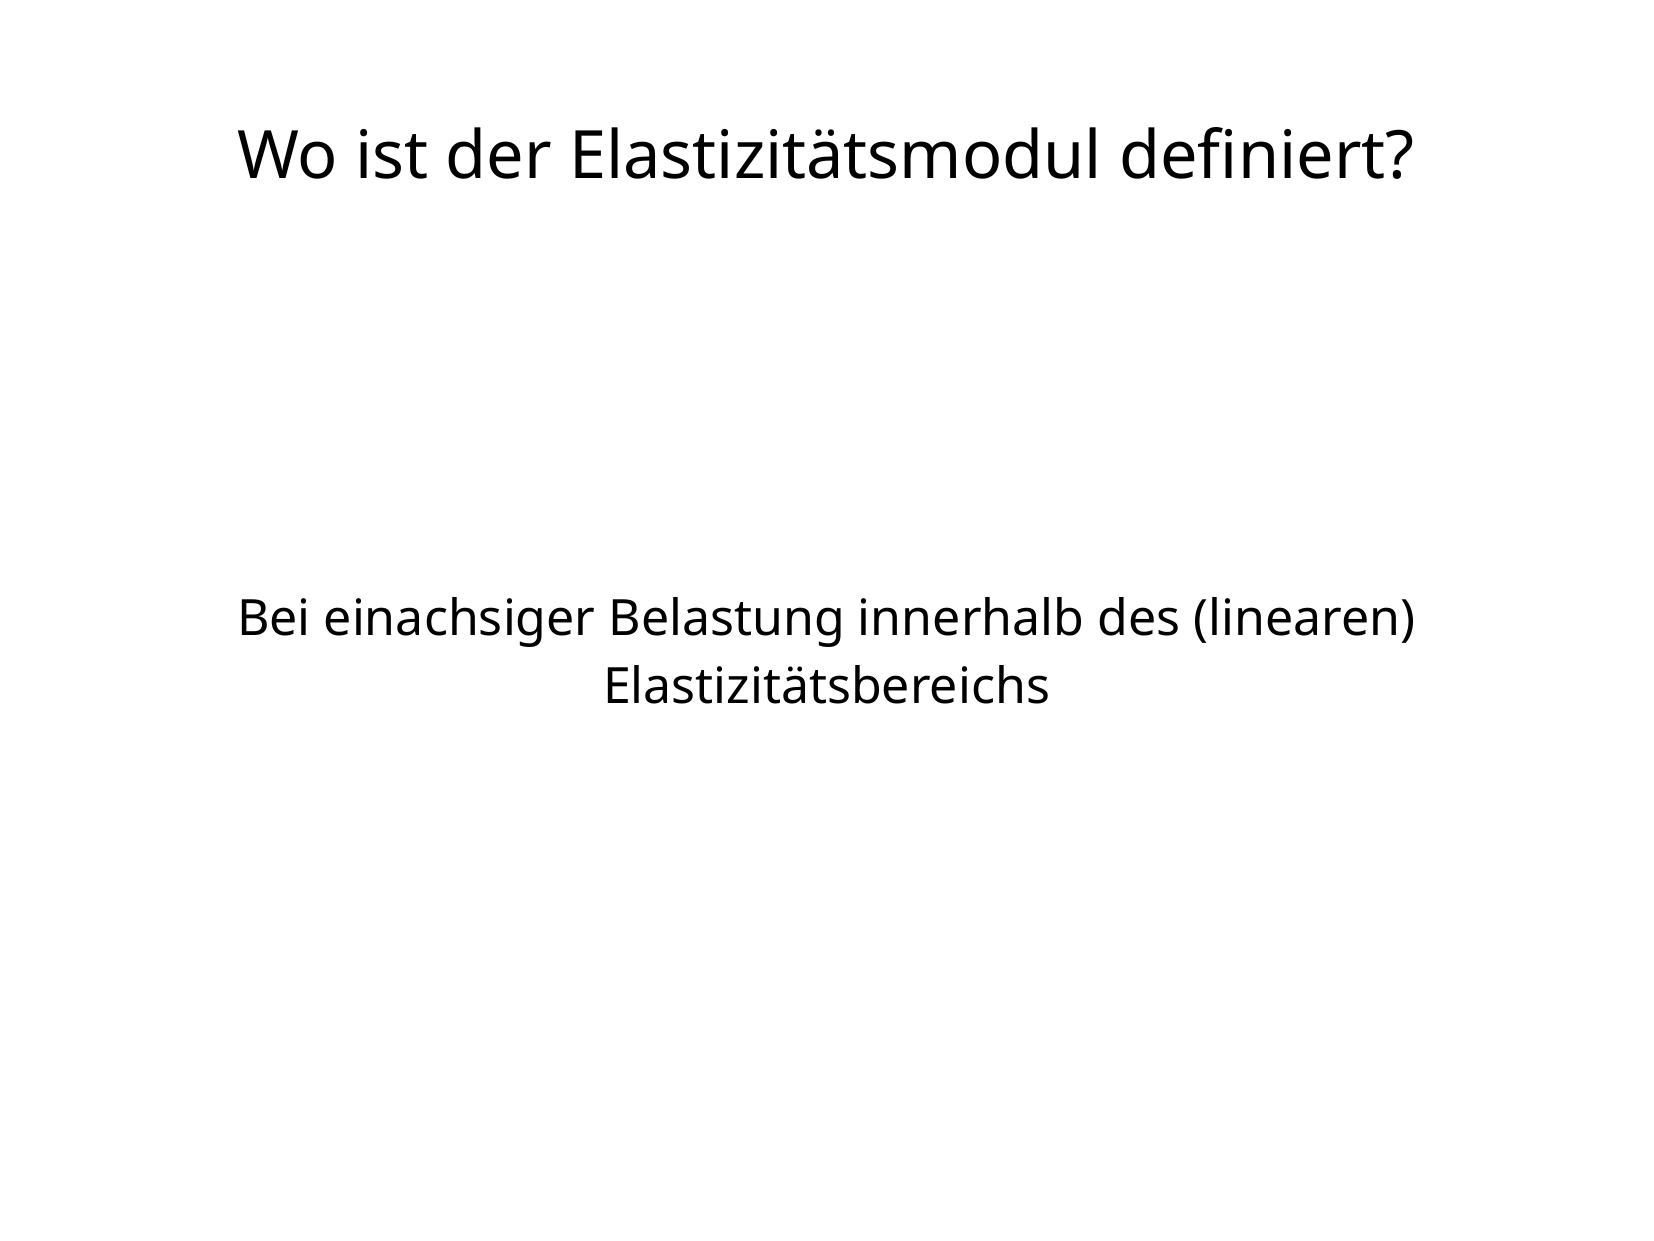

# Wo ist der Elastizitätsmodul definiert?
Bei einachsiger Belastung innerhalb des (linearen) Elastizitätsbereichs